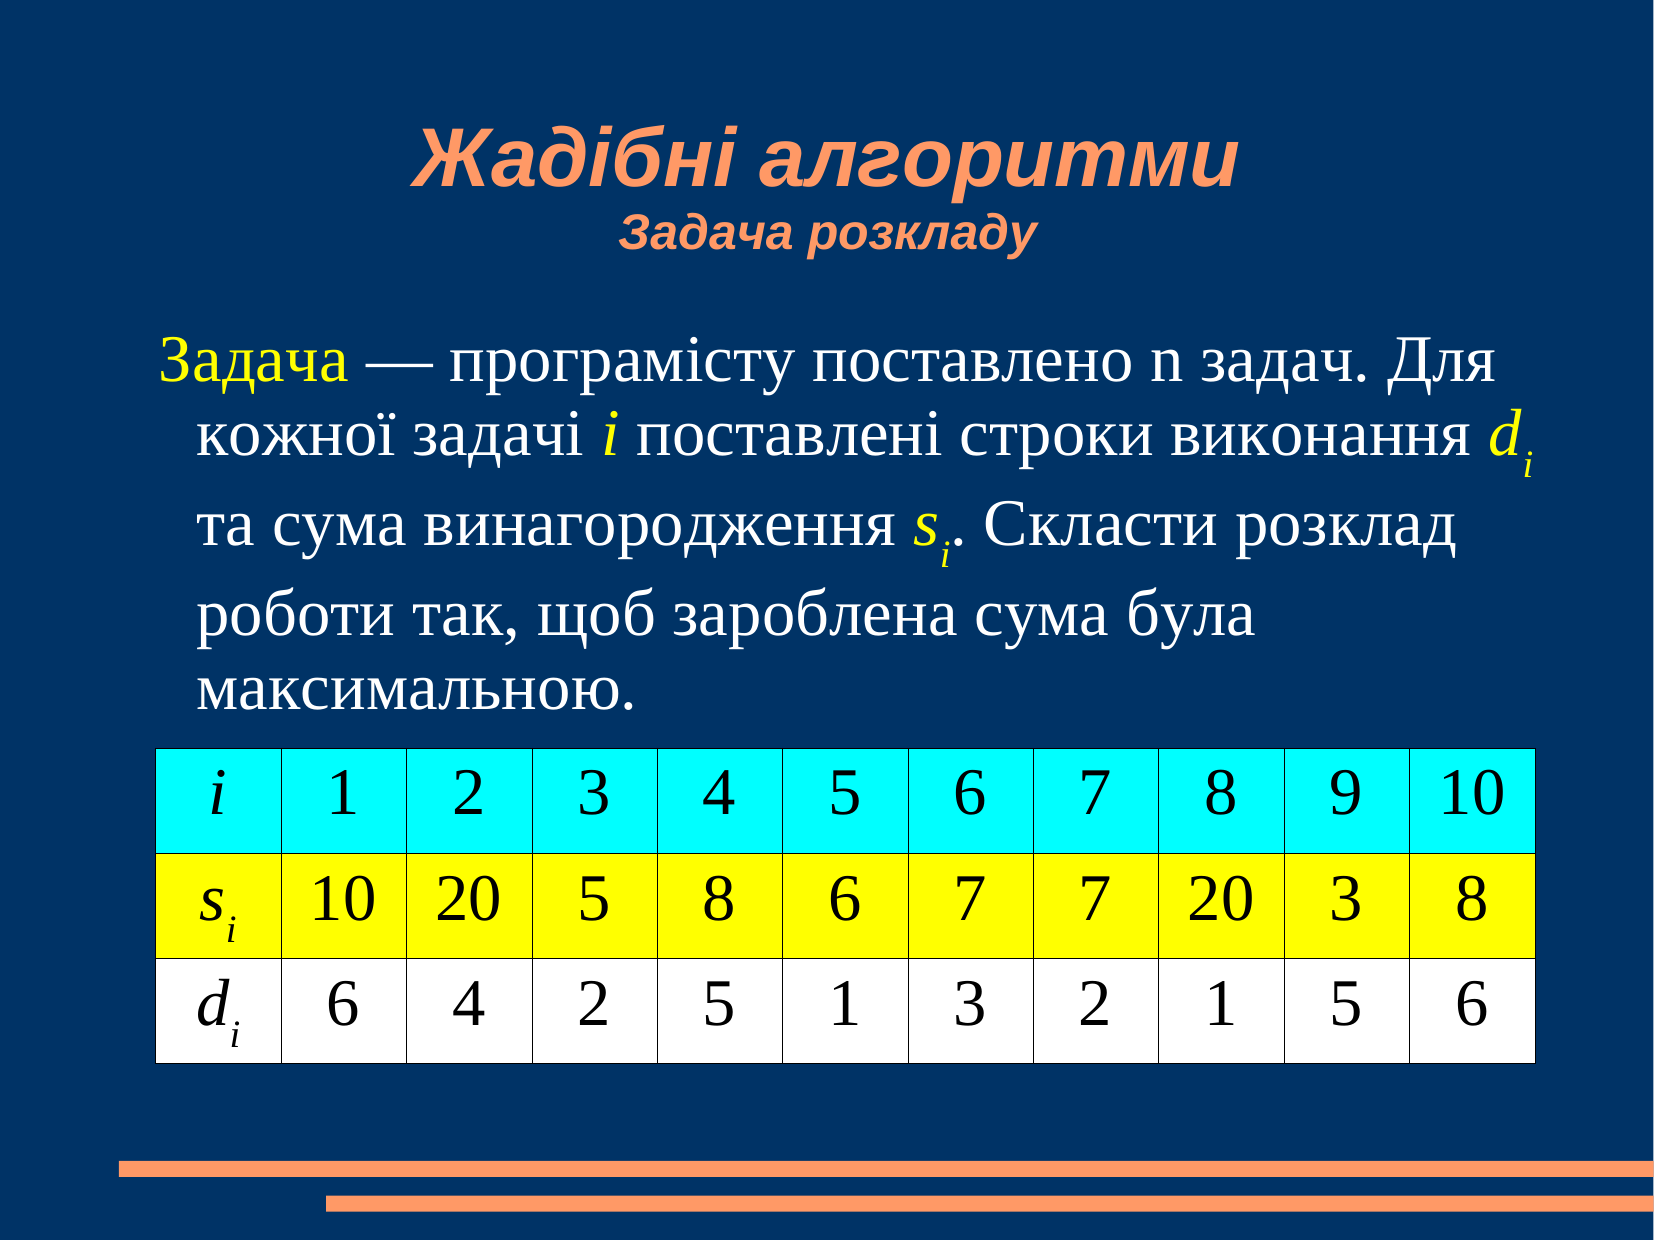

Жадібні алгоритми
Задача розкладу
# Задача — програмісту поставлено n задач. Для кожної задачі і поставлені строки виконання di та сума винагородження si. Скласти розклад роботи так, щоб зароблена сума була максимальною.
| i | 1 | 2 | 3 | 4 | 5 | 6 | 7 | 8 | 9 | 10 |
| --- | --- | --- | --- | --- | --- | --- | --- | --- | --- | --- |
| si | 10 | 20 | 5 | 8 | 6 | 7 | 7 | 20 | 3 | 8 |
| di | 6 | 4 | 2 | 5 | 1 | 3 | 2 | 1 | 5 | 6 |